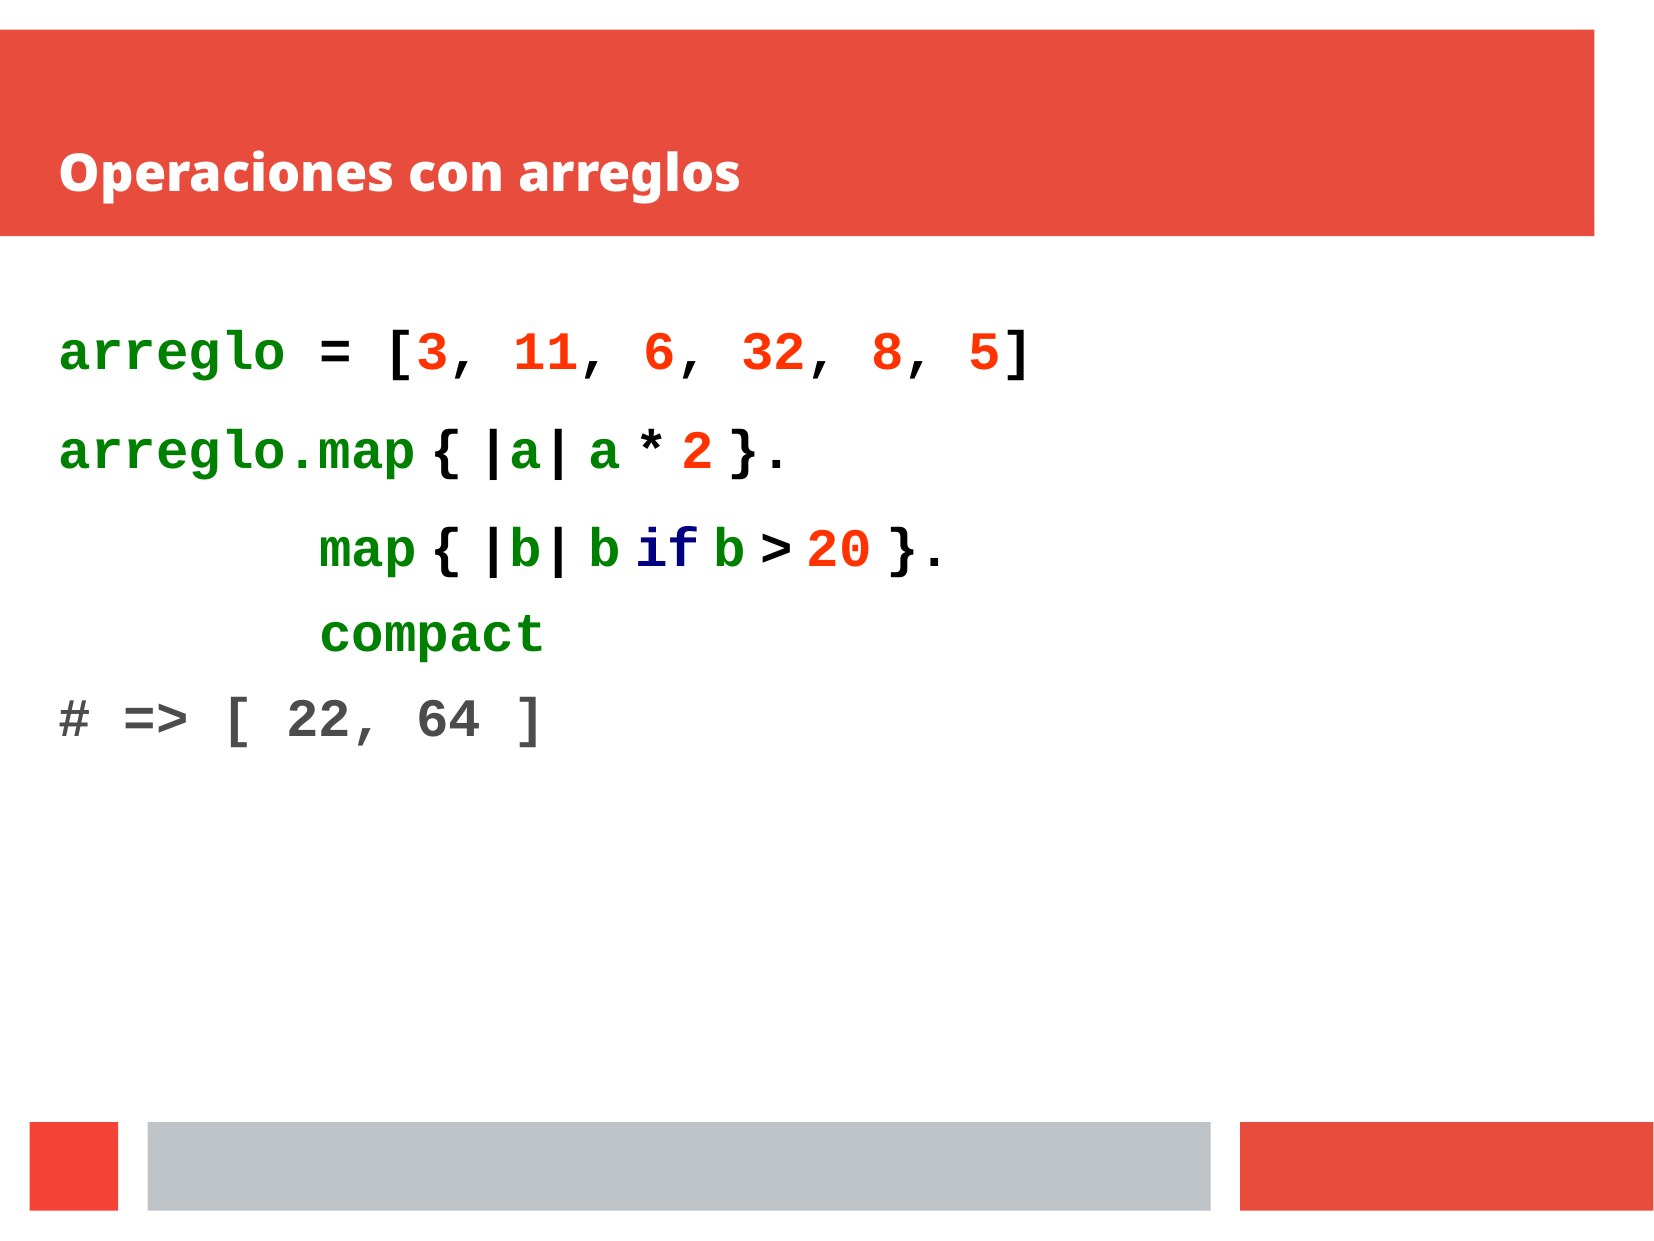

# Operaciones con arreglos
arreglo = [3, 11, 6, 32, 8, 5]
arreglo.map { |a| a * 2 }.
 map { |b| b if b > 20 }.
 compact
# => [ 22, 64 ]